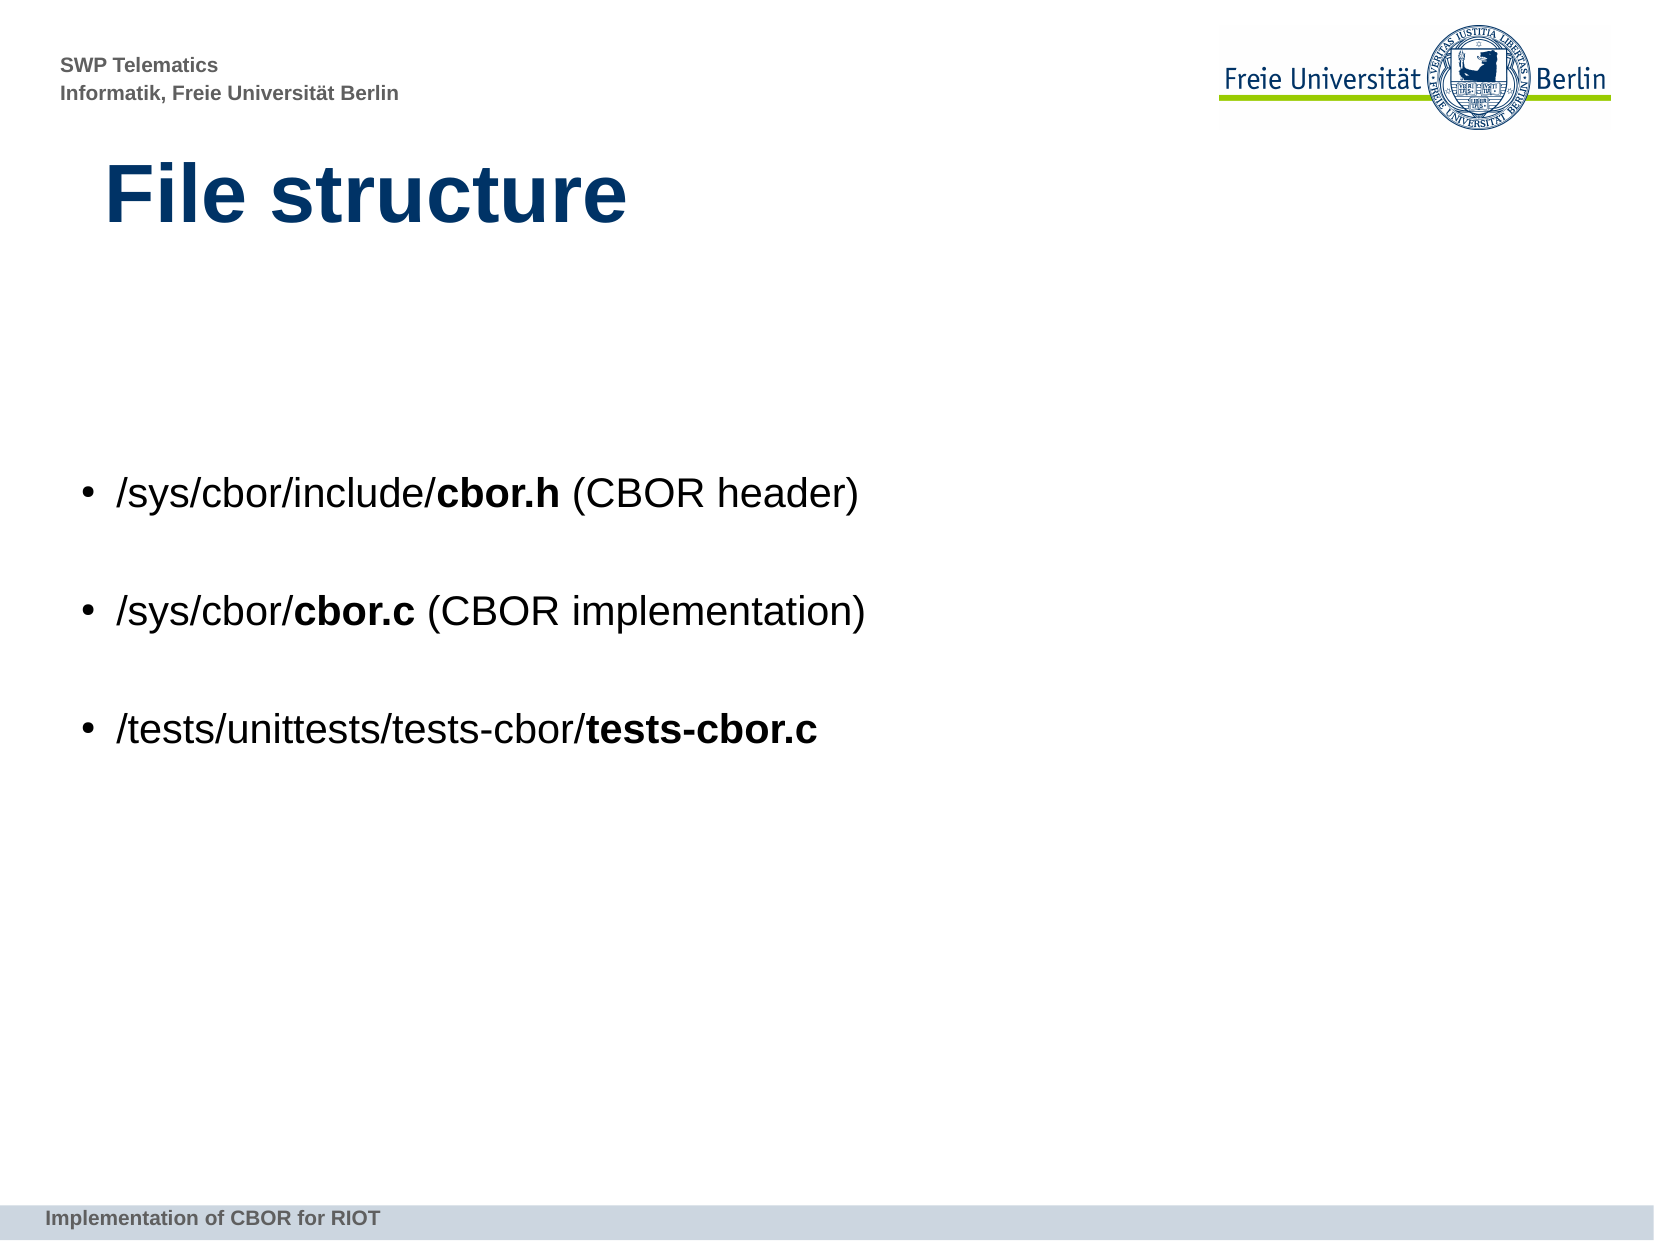

# File structure
/sys/cbor/include/cbor.h (CBOR header)
/sys/cbor/cbor.c (CBOR implementation)
/tests/unittests/tests-cbor/tests-cbor.c